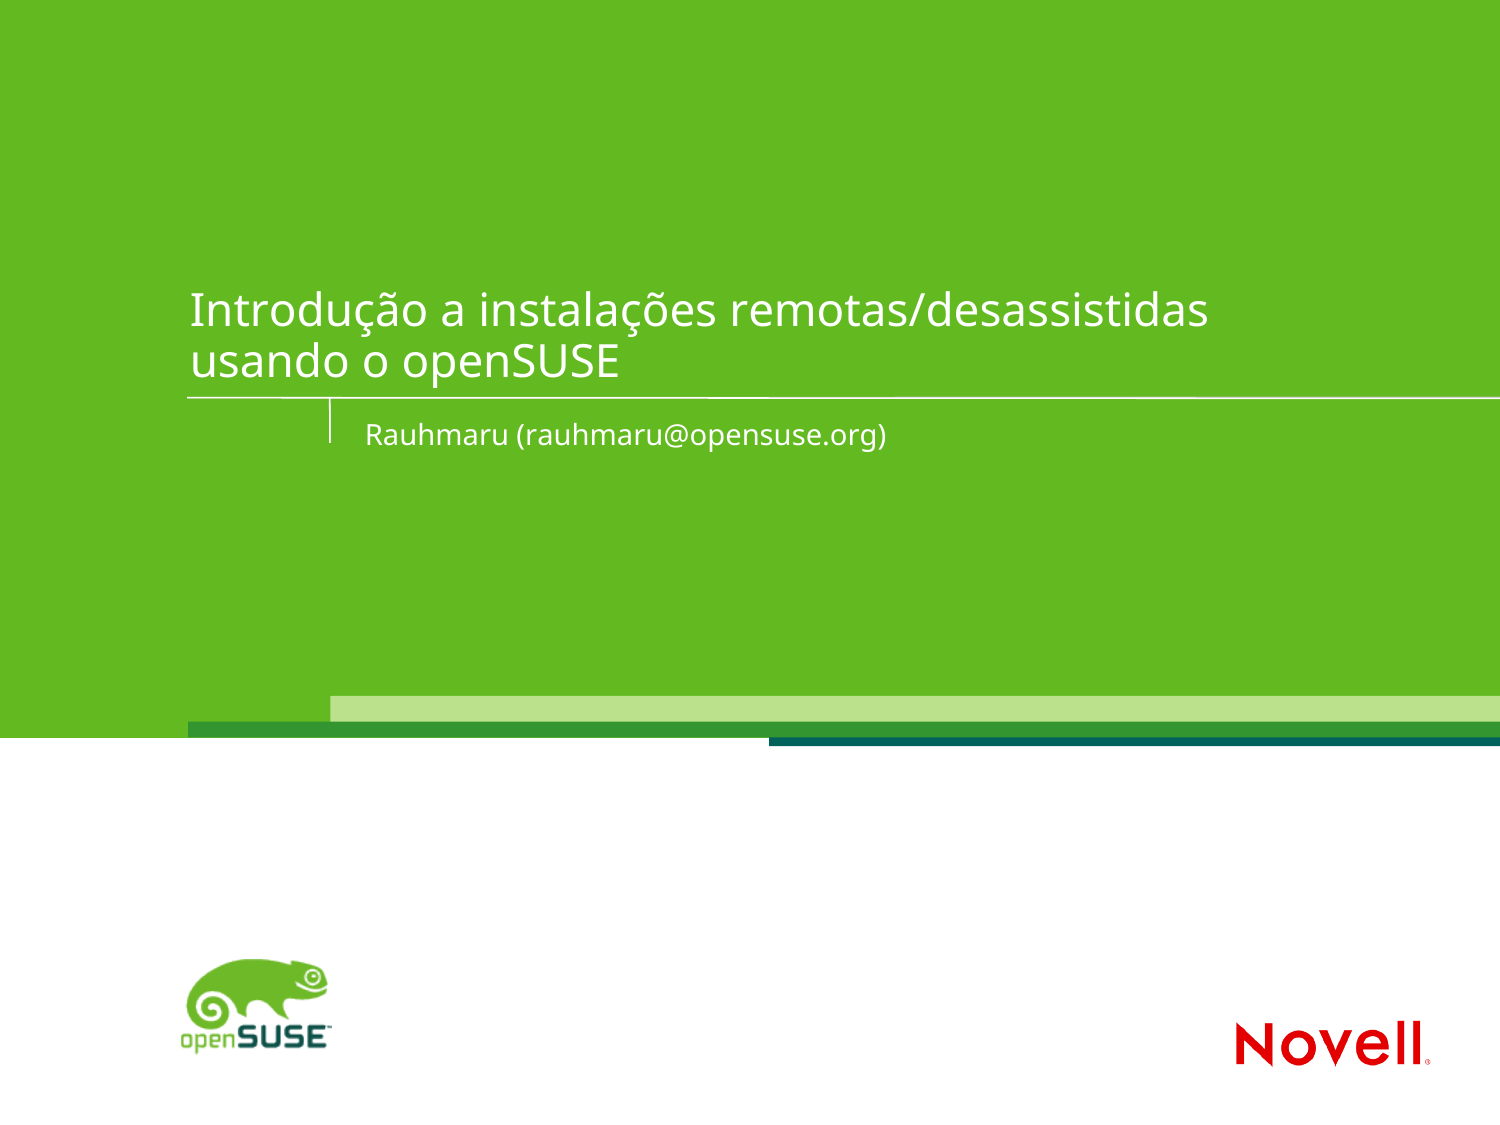

# Introdução a instalações remotas/desassistidas usando o openSUSE
Rauhmaru (rauhmaru@opensuse.org)